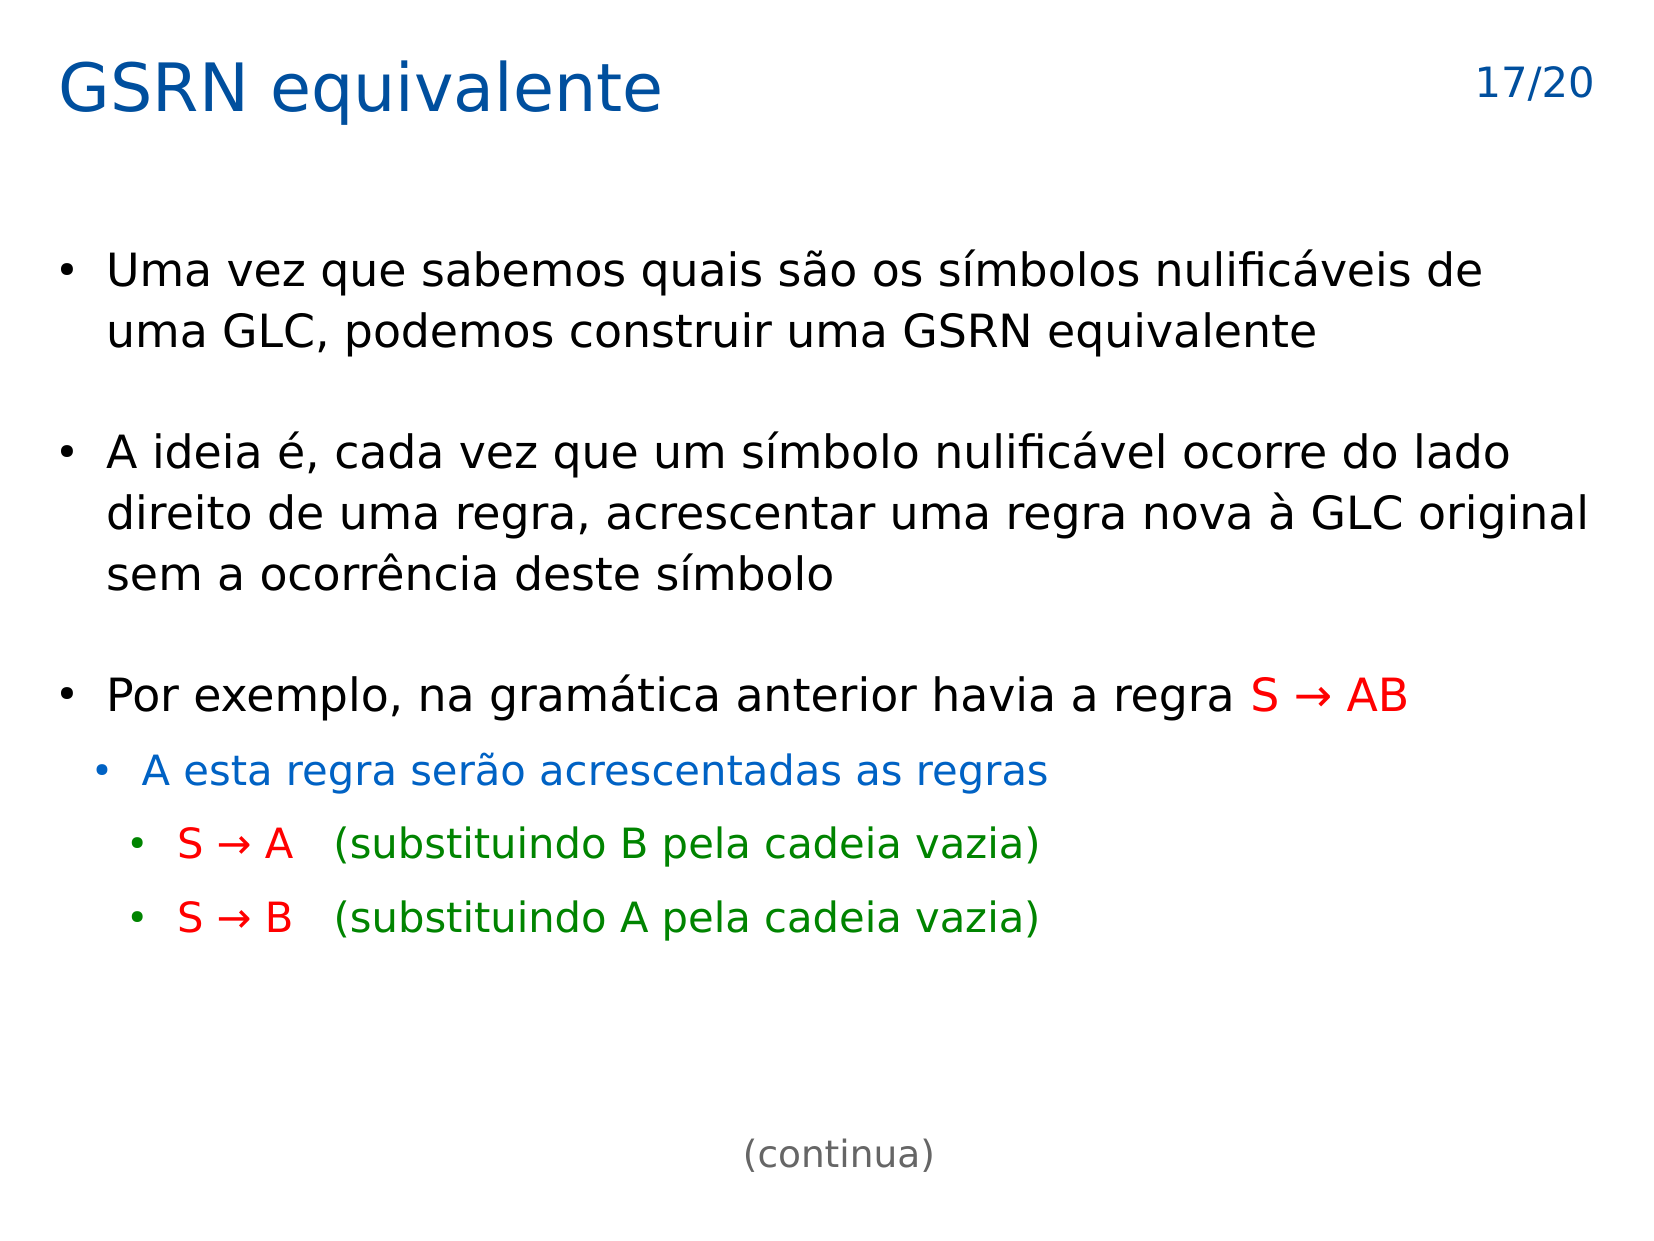

# GSRN equivalente
17
Uma vez que sabemos quais são os símbolos nulificáveis de uma GLC, podemos construir uma GSRN equivalente
A ideia é, cada vez que um símbolo nulificável ocorre do lado direito de uma regra, acrescentar uma regra nova à GLC original sem a ocorrência deste símbolo
Por exemplo, na gramática anterior havia a regra S → AB
A esta regra serão acrescentadas as regras
S → A (substituindo B pela cadeia vazia)
S → B (substituindo A pela cadeia vazia)
(continua)